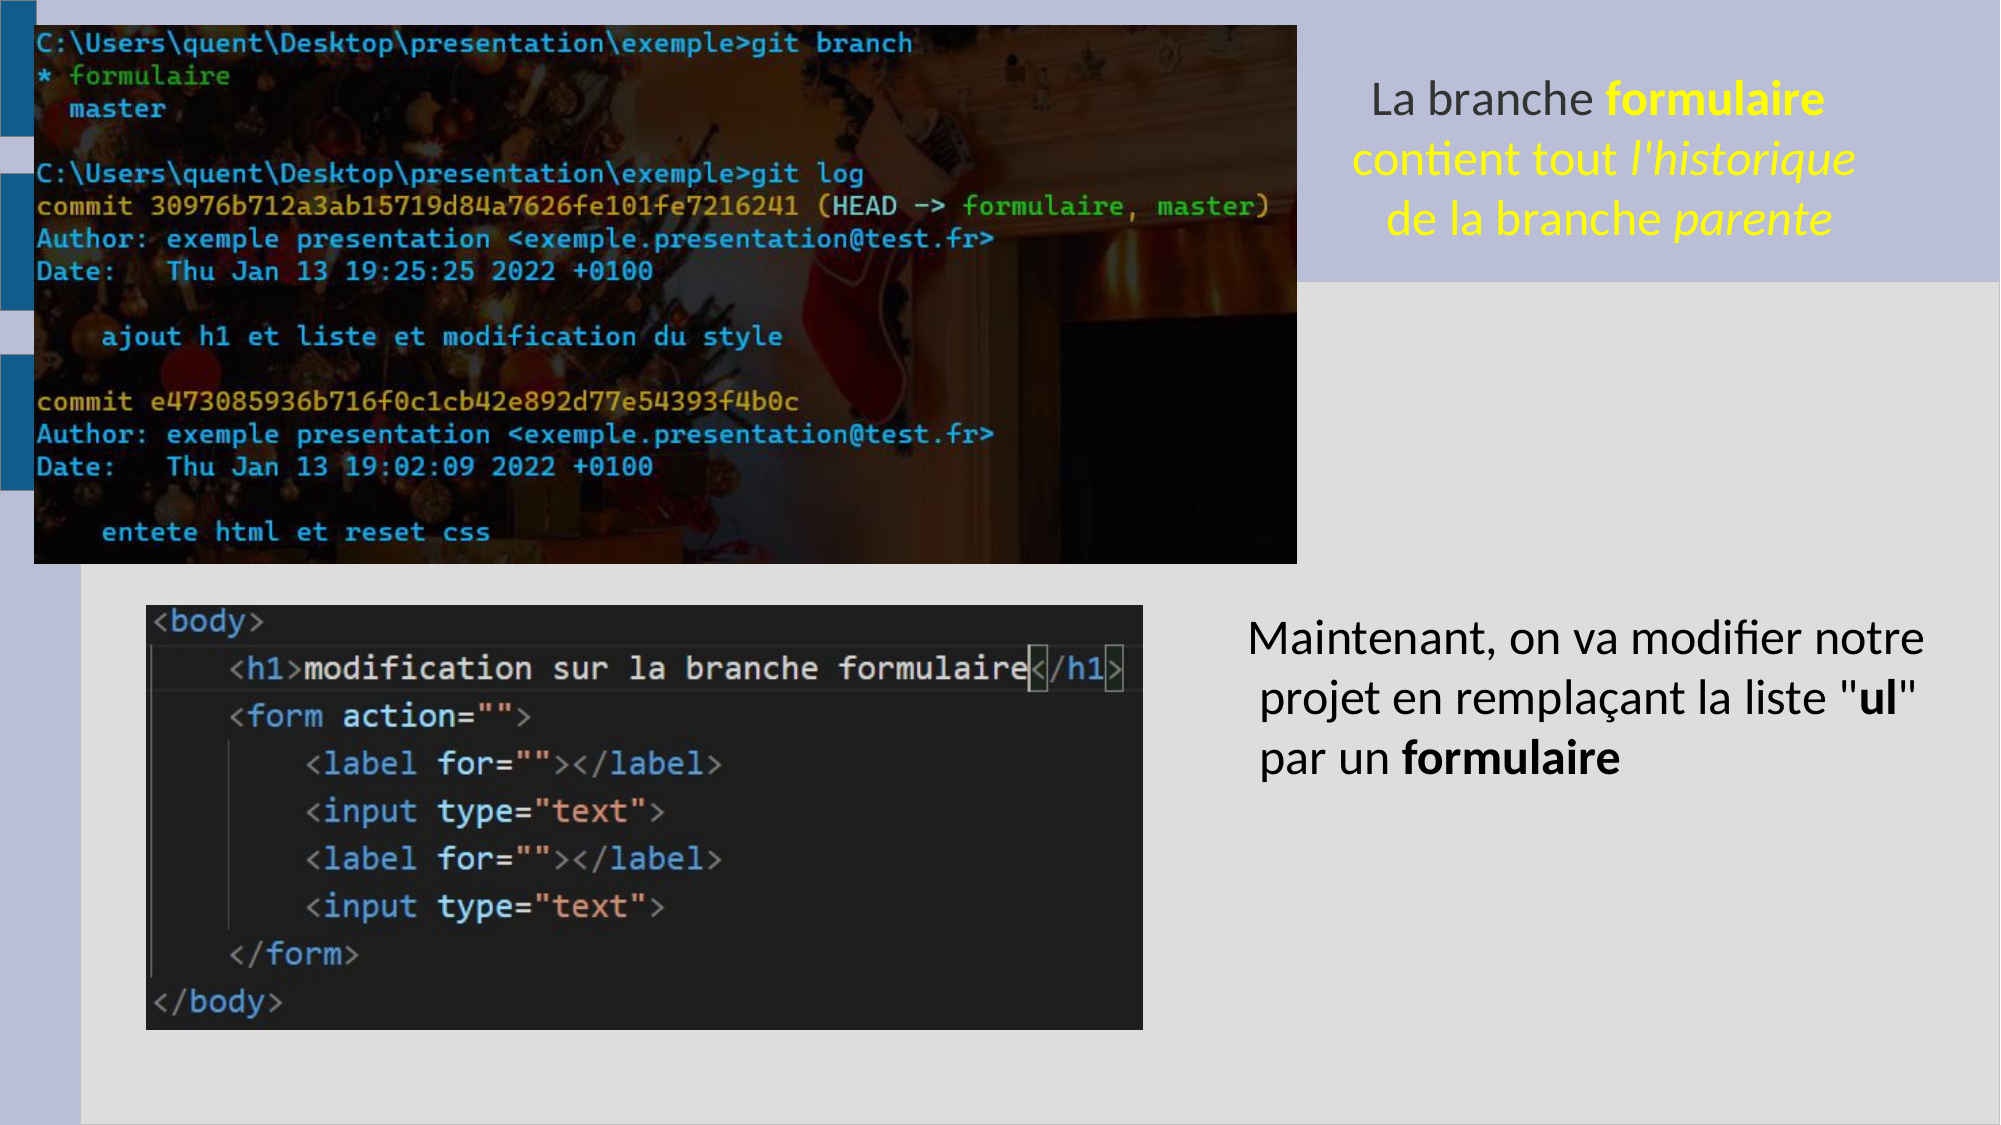

# La branche formulaire contient tout l'historique de la branche parente
Maintenant, on va modifier notre projet en remplaçant la liste "ul" par un formulaire